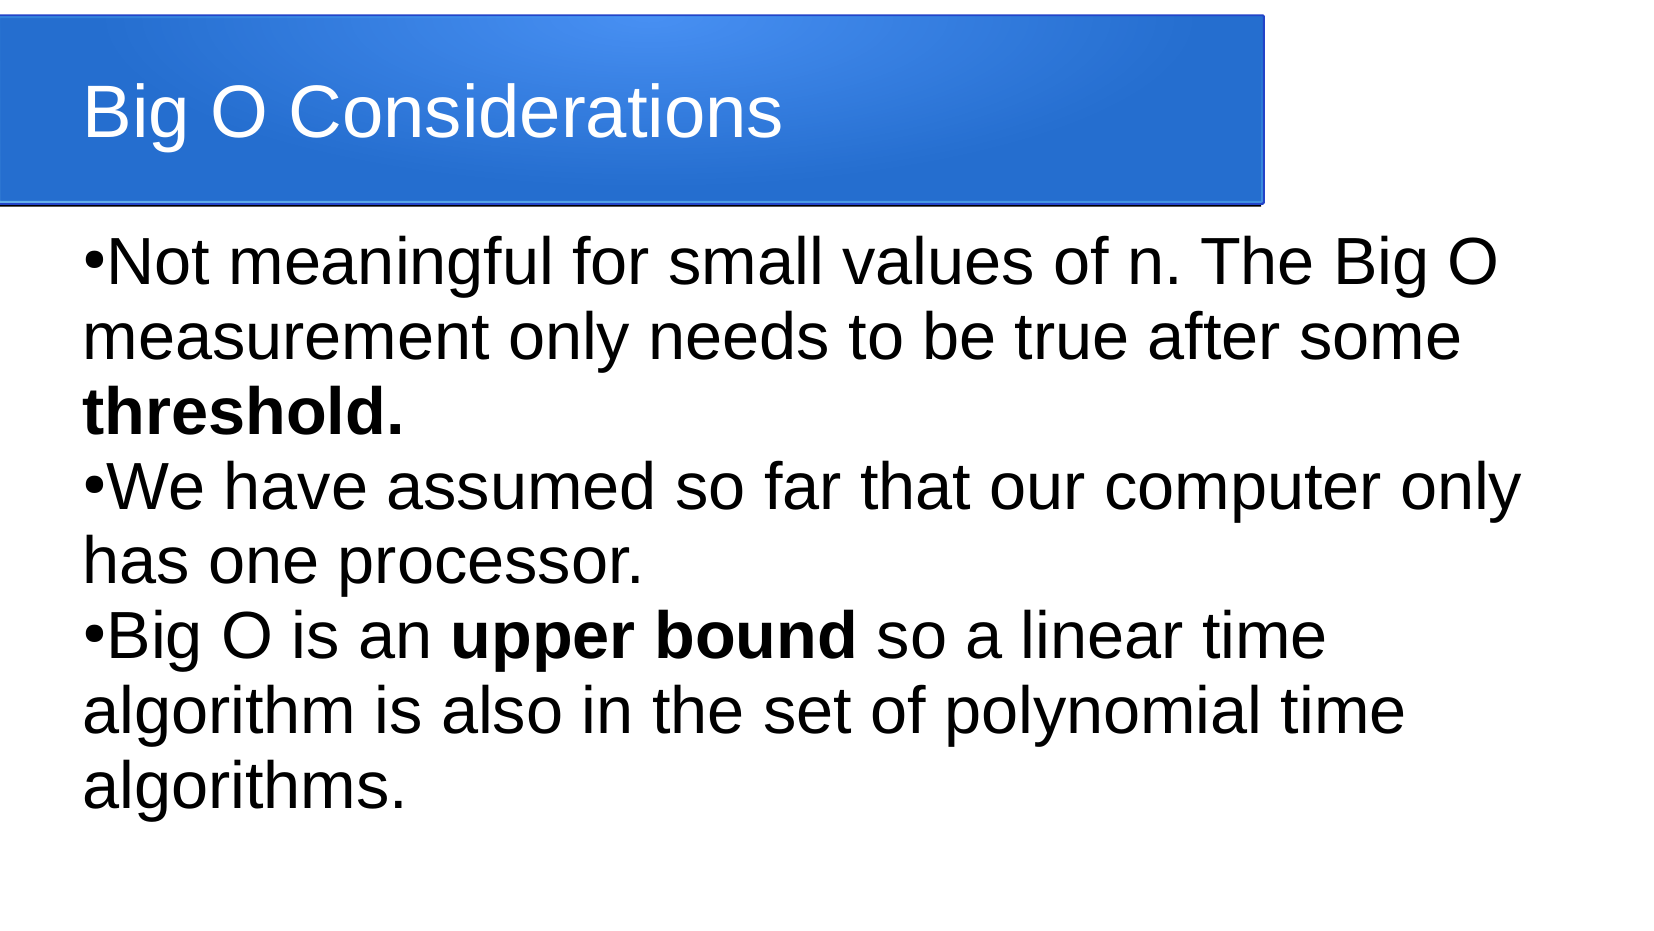

# Big O Considerations
Not meaningful for small values of n. The Big O measurement only needs to be true after some threshold.
We have assumed so far that our computer only has one processor.
Big O is an upper bound so a linear time algorithm is also in the set of polynomial time algorithms.